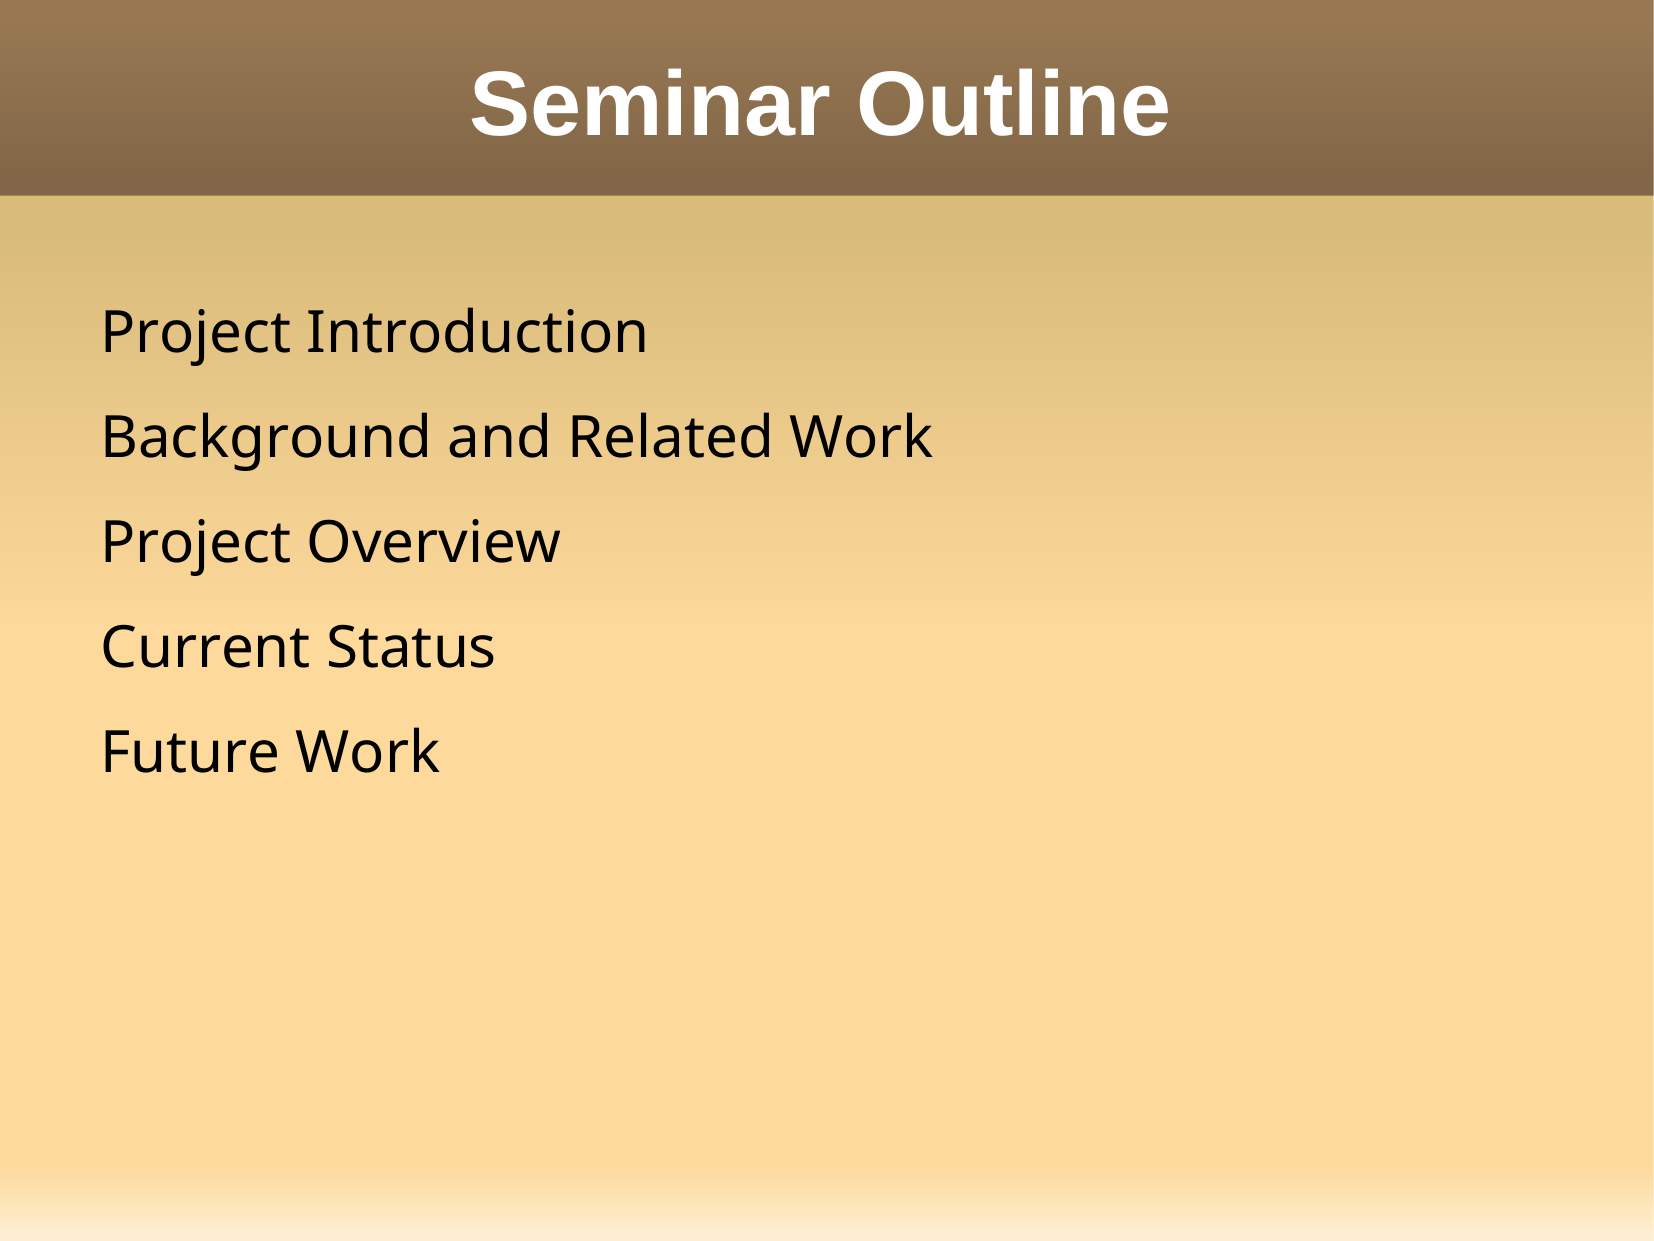

# Seminar Outline
Project Introduction
Background and Related Work
Project Overview
Current Status
Future Work